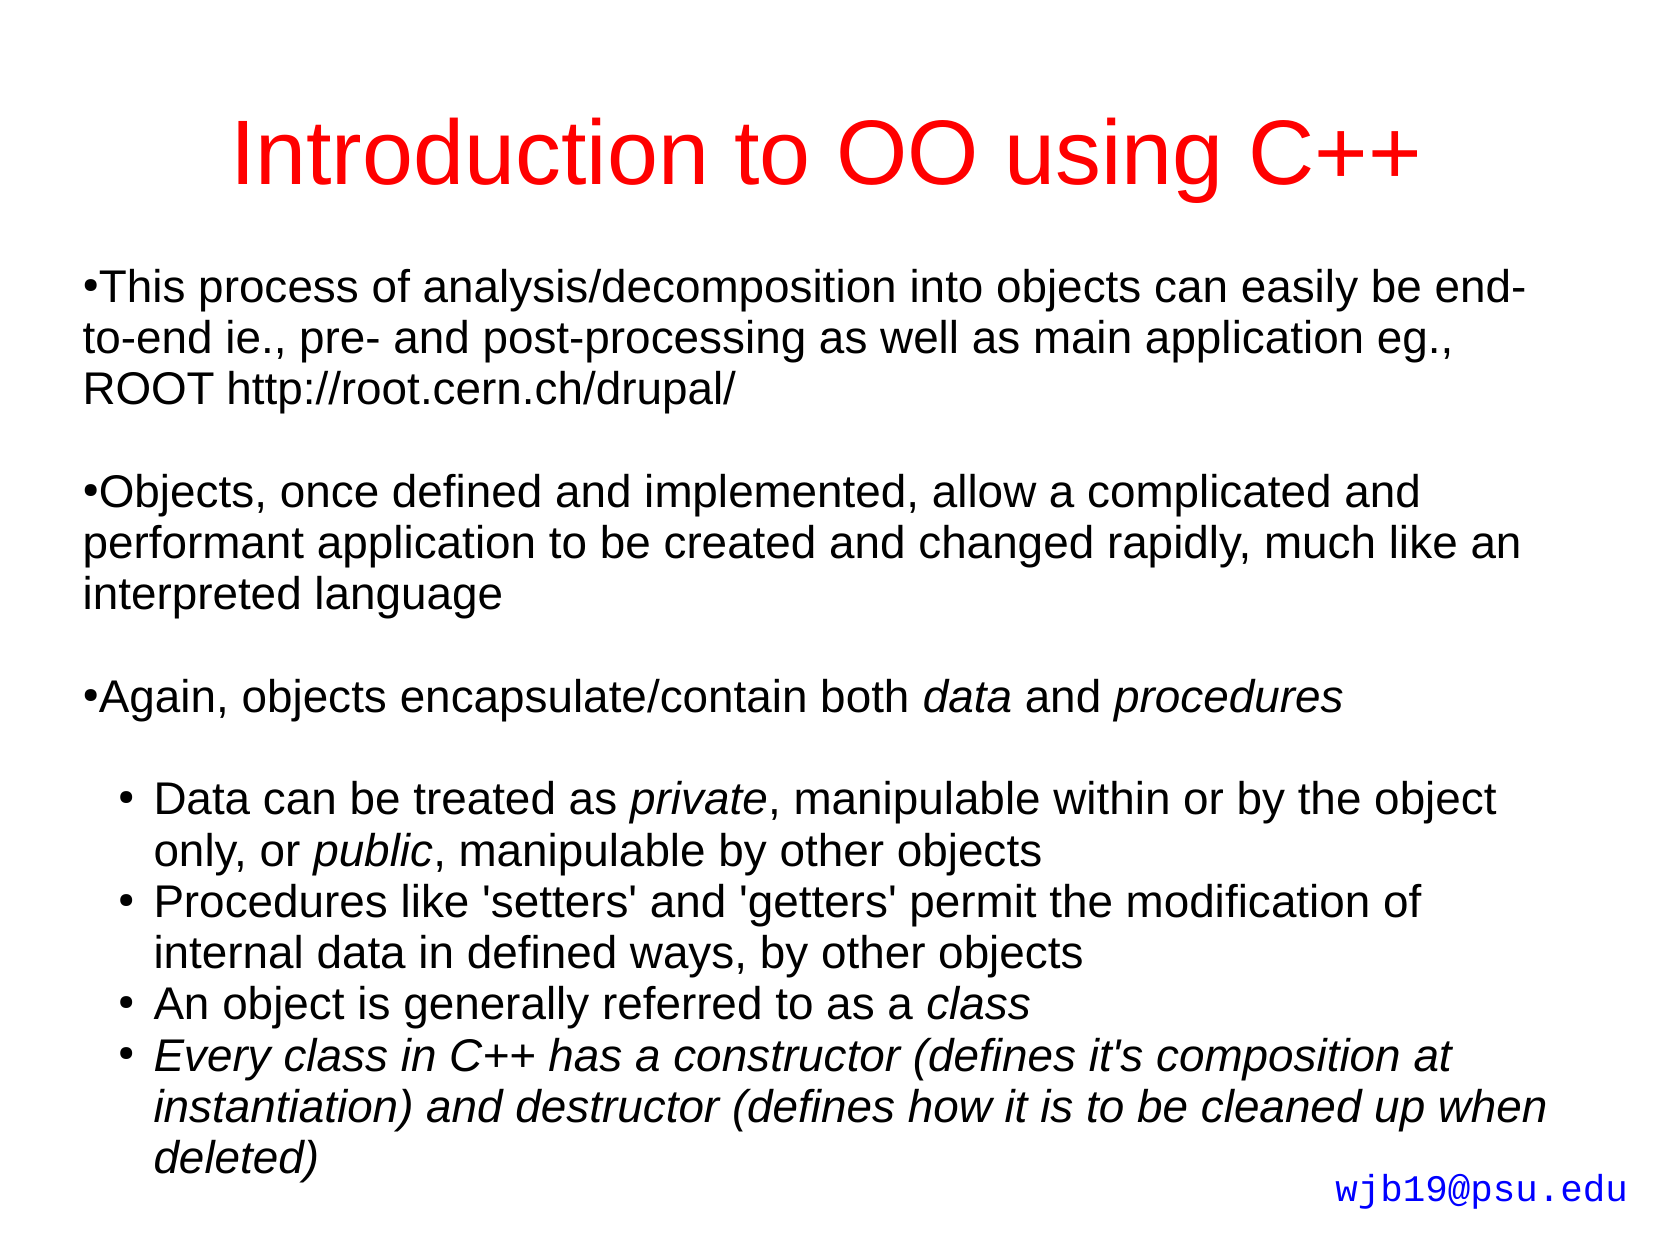

# Introduction to OO using C++
This process of analysis/decomposition into objects can easily be end-to-end ie., pre- and post-processing as well as main application eg., ROOT http://root.cern.ch/drupal/
Objects, once defined and implemented, allow a complicated and performant application to be created and changed rapidly, much like an interpreted language
Again, objects encapsulate/contain both data and procedures
Data can be treated as private, manipulable within or by the object only, or public, manipulable by other objects
Procedures like 'setters' and 'getters' permit the modification of internal data in defined ways, by other objects
An object is generally referred to as a class
Every class in C++ has a constructor (defines it's composition at instantiation) and destructor (defines how it is to be cleaned up when deleted)
wjb19@psu.edu